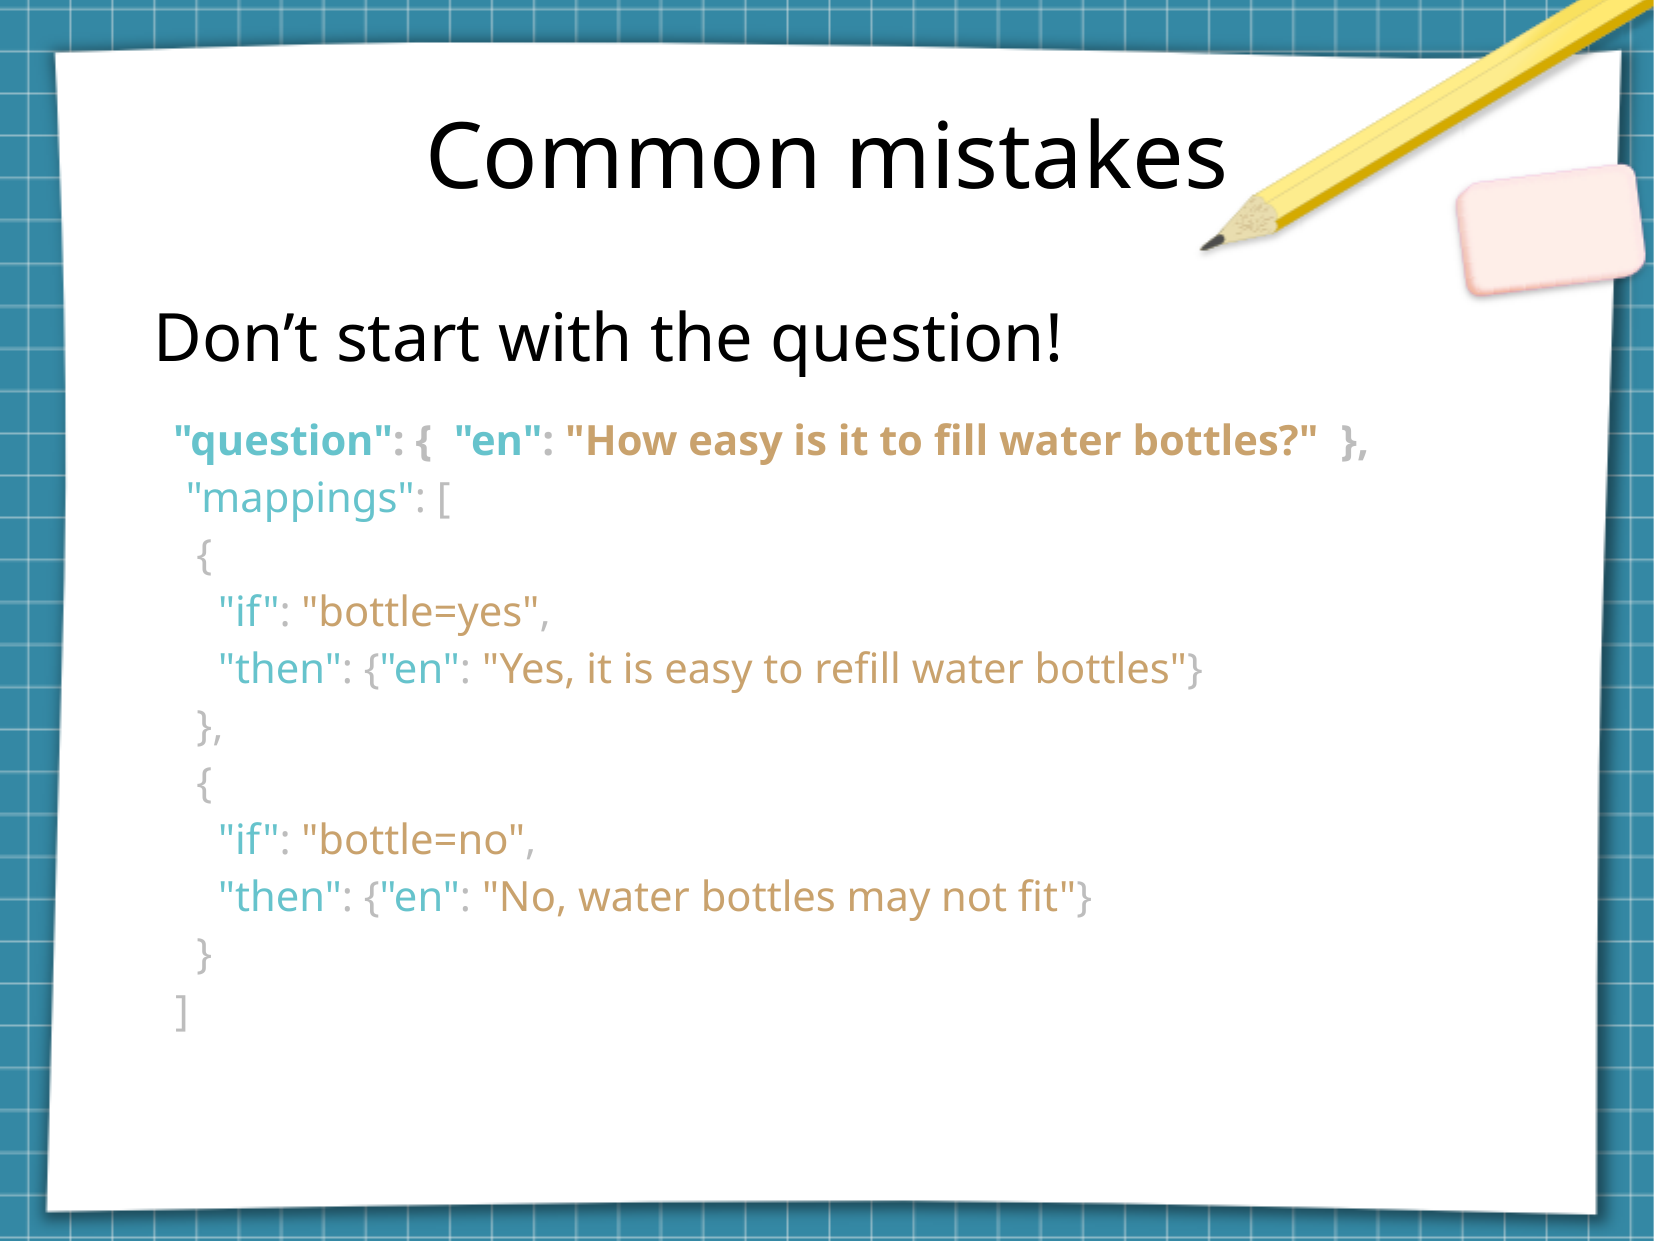

# Common mistakes
Don’t start with the question!
 "question": { "en": "How easy is it to fill water bottles?" },
 "mappings": [
 {
 "if": "bottle=yes",
 "then": {"en": "Yes, it is easy to refill water bottles"}
 },
 {
 "if": "bottle=no",
 "then": {"en": "No, water bottles may not fit"}
 }
 ]